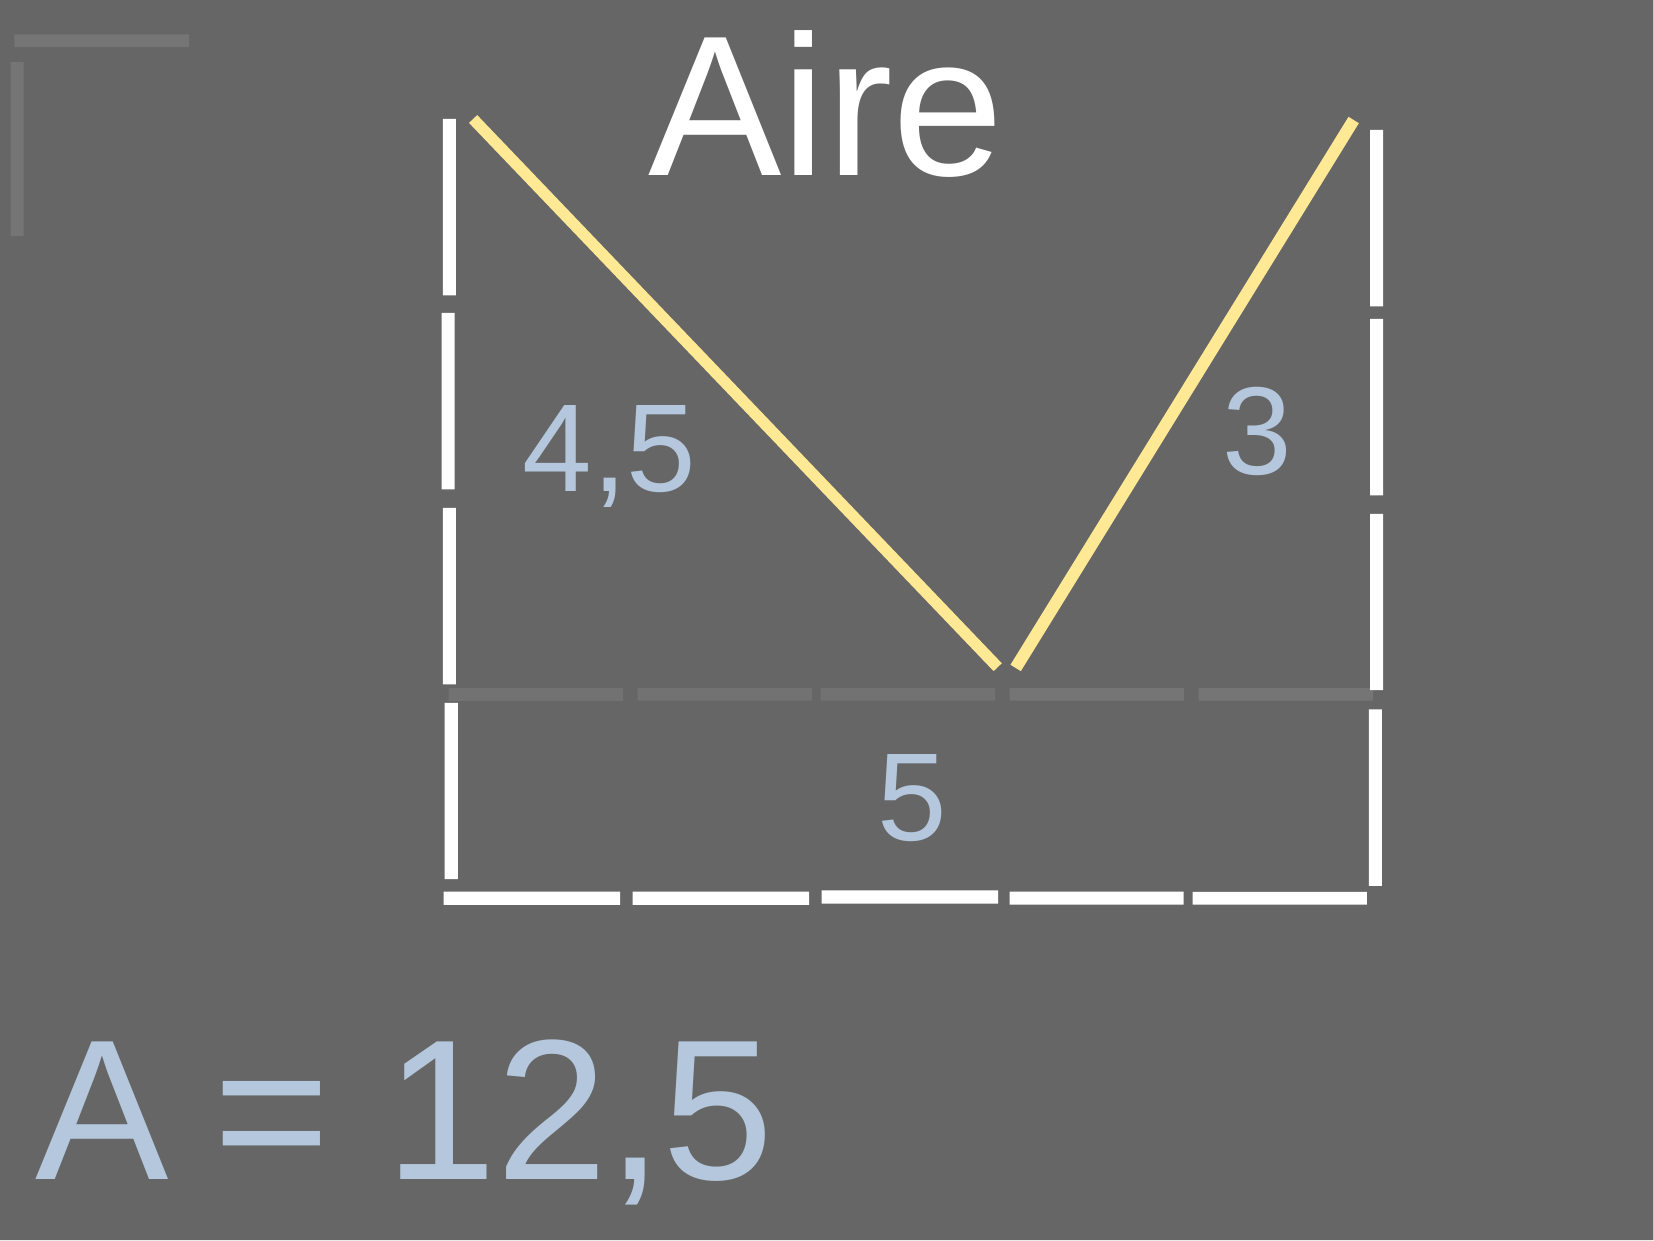

# Aire
3
4,5
5
A = 12,5